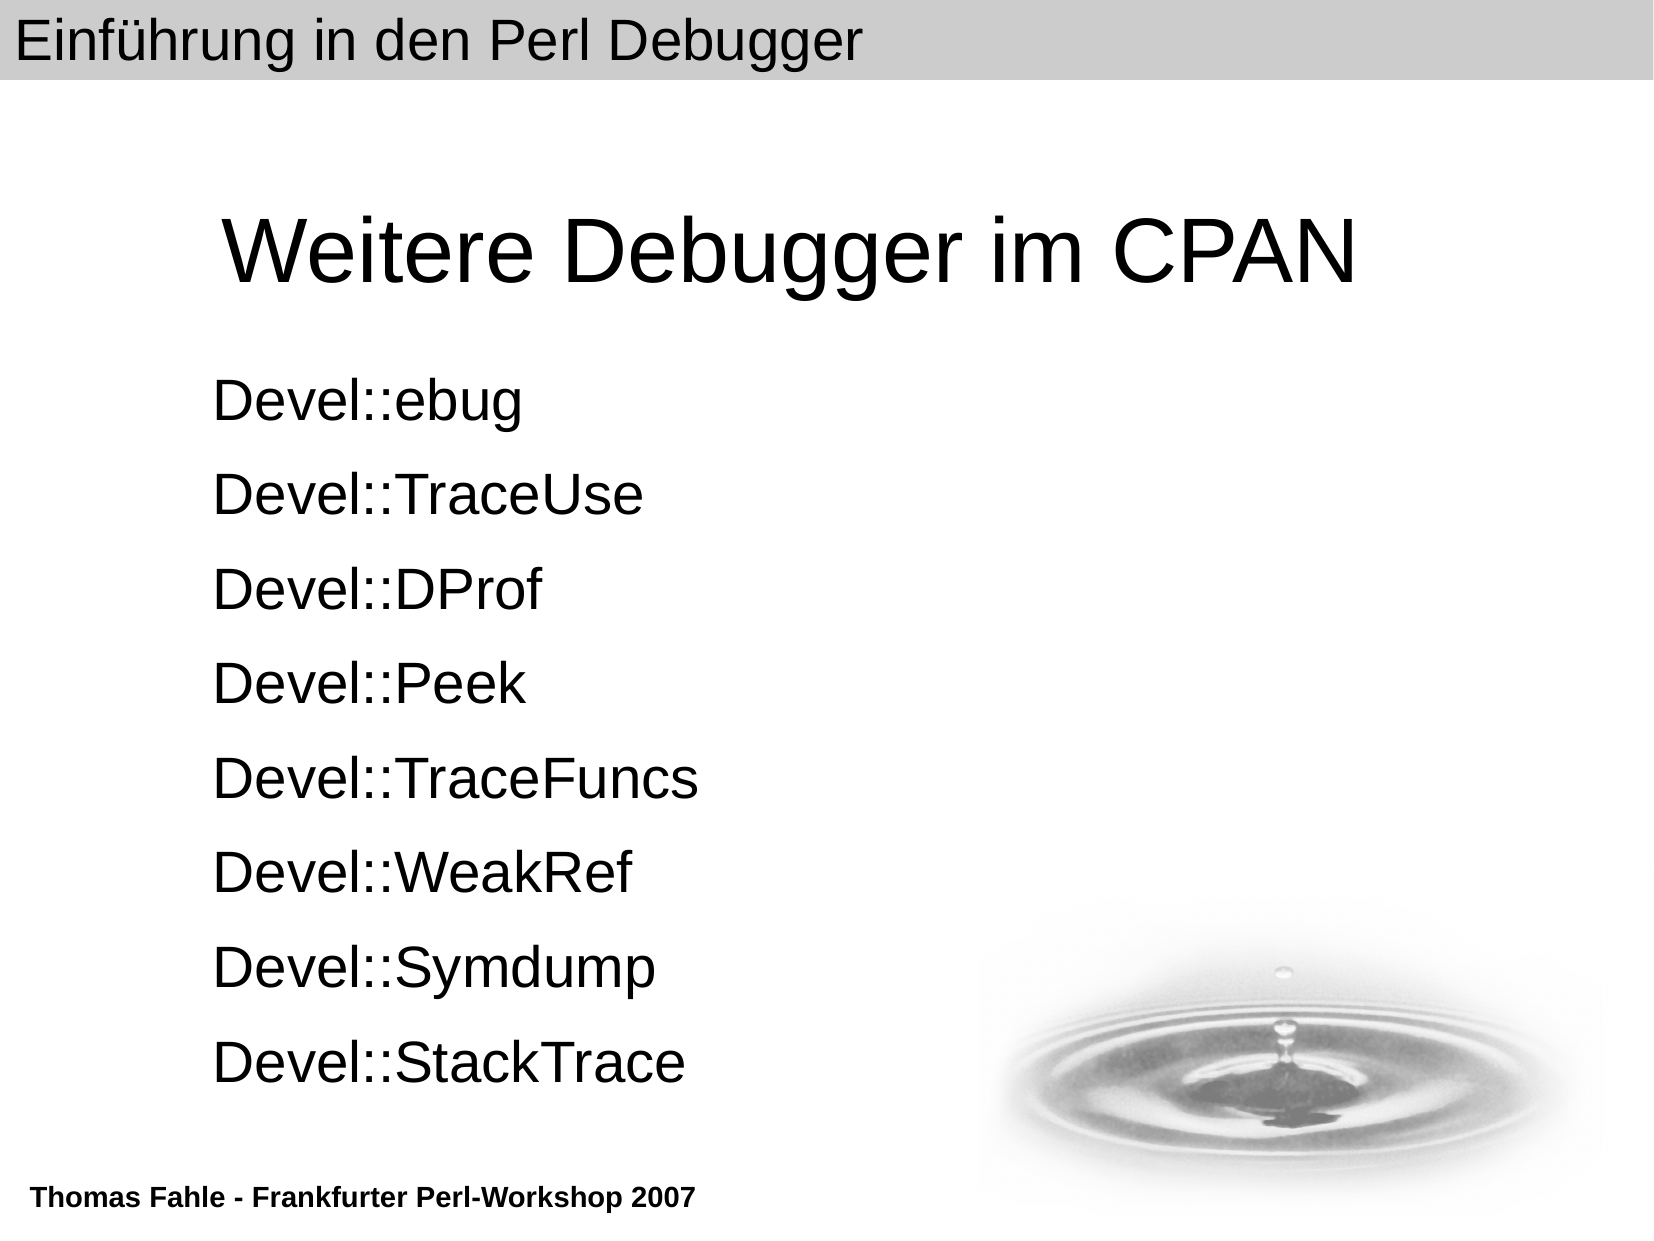

# Weitere Debugger im CPAN
Devel::ebug
Devel::TraceUse
Devel::DProf
Devel::Peek
Devel::TraceFuncs
Devel::WeakRef
Devel::Symdump
Devel::StackTrace